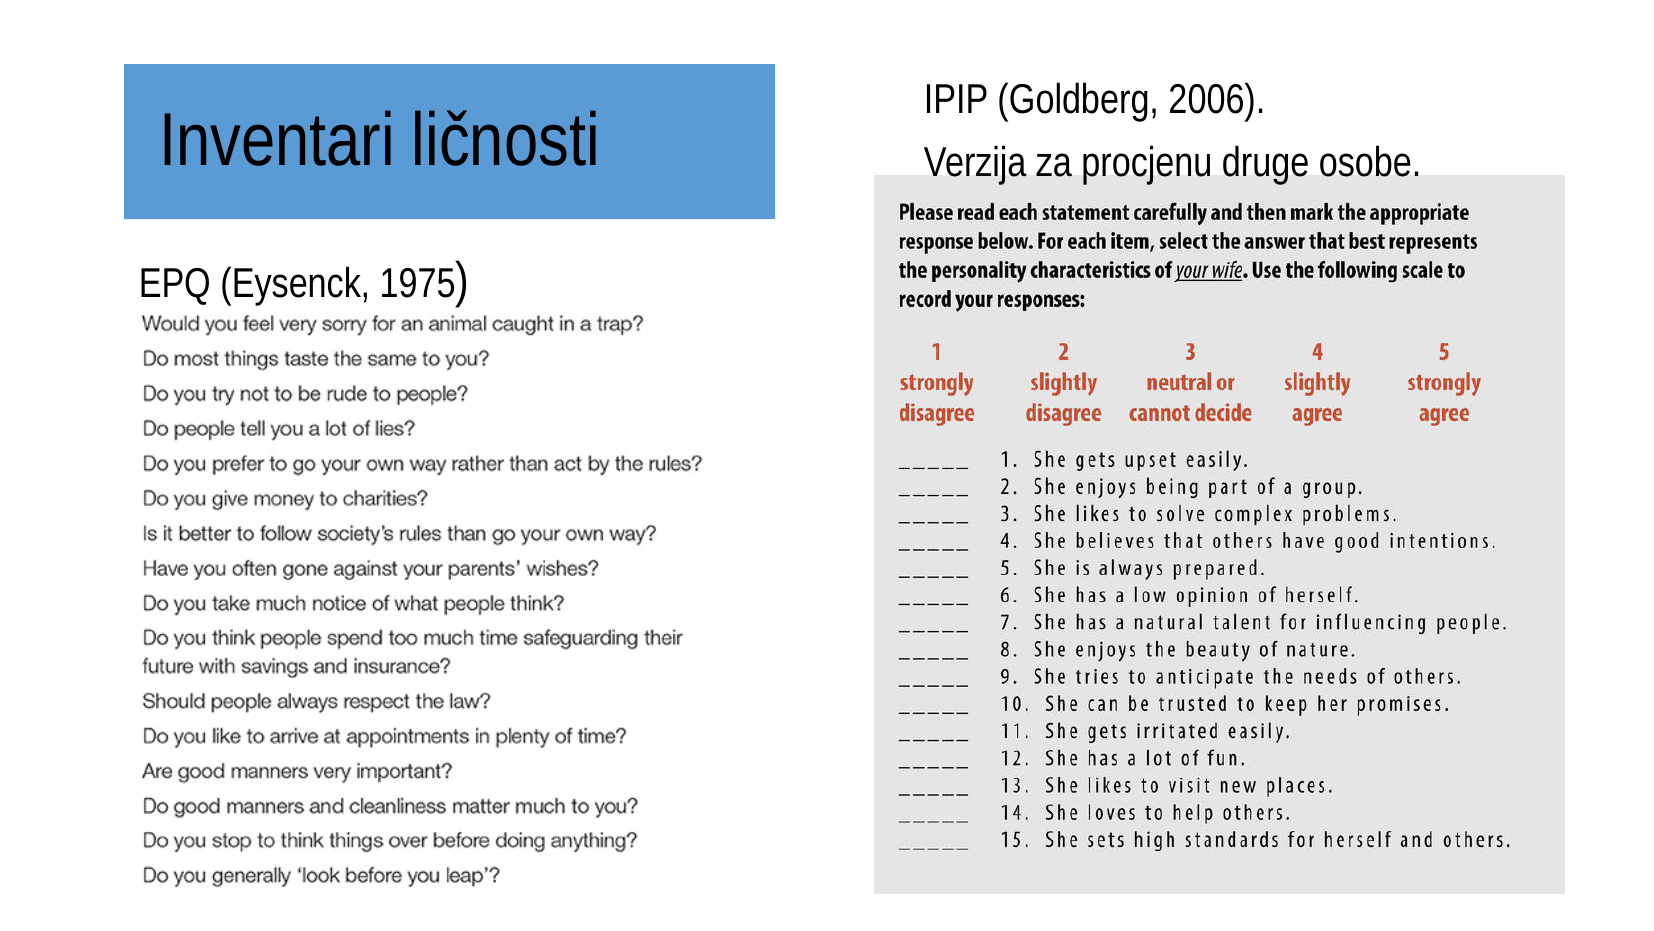

Inventari ličnosti
IPIP (Goldberg, 2006).
Verzija za procjenu druge osobe.
EPQ (Eysenck, 1975)